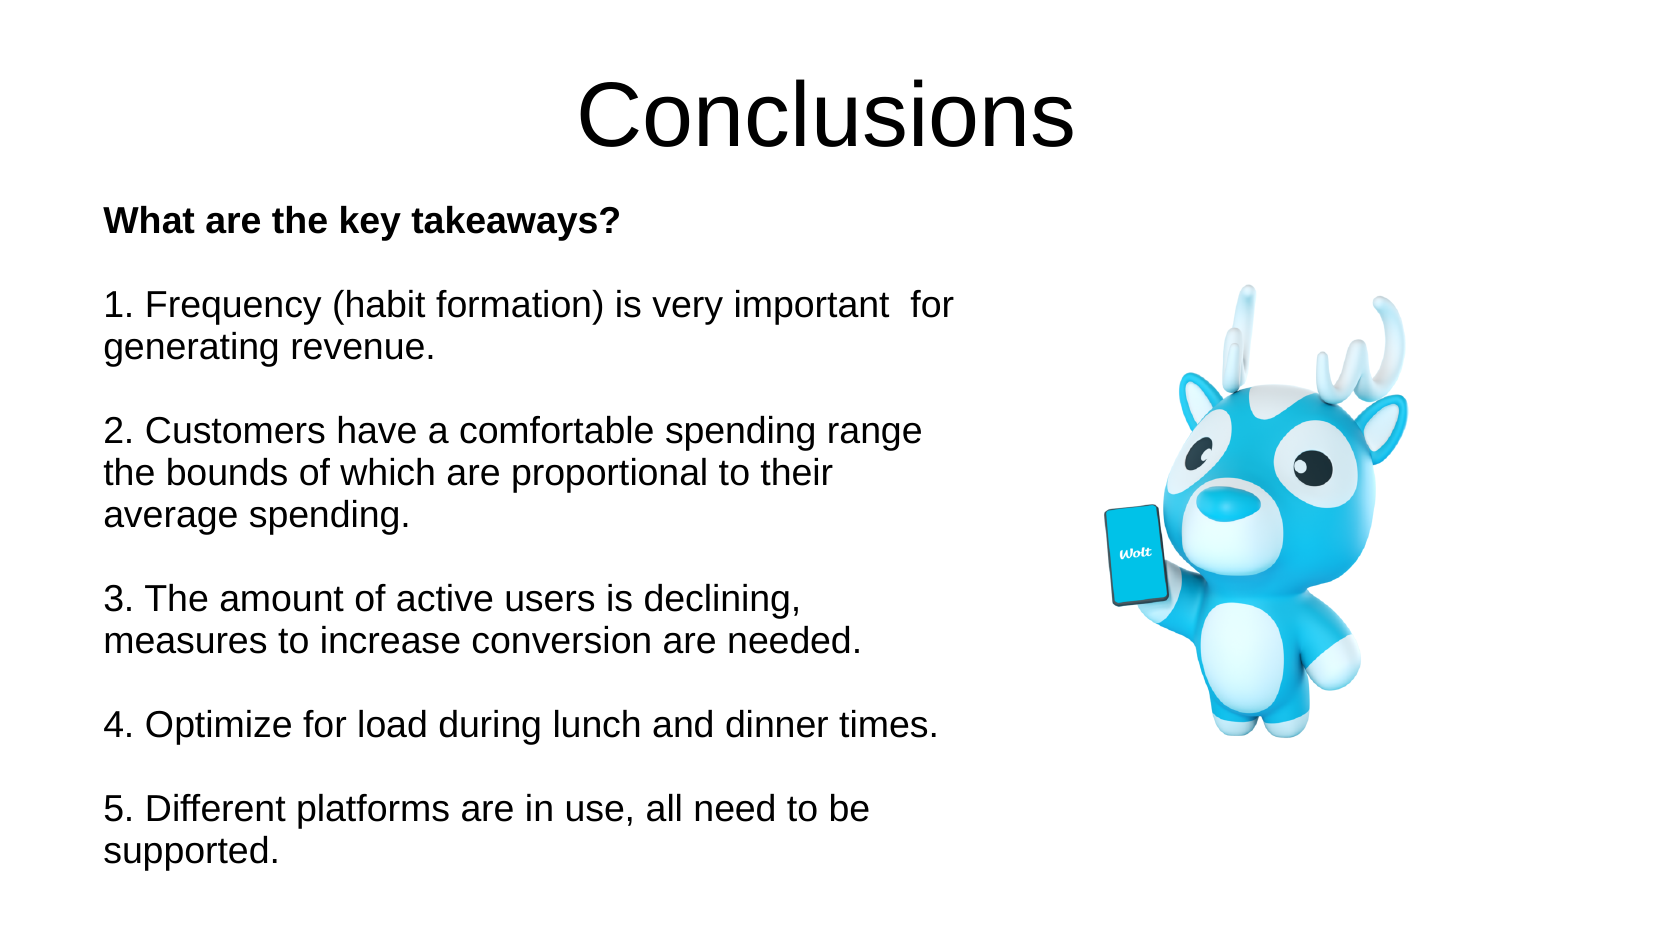

# Conclusions
What are the key takeaways?
1. Frequency (habit formation) is very important for generating revenue.
2. Customers have a comfortable spending range the bounds of which are proportional to their average spending.
3. The amount of active users is declining, measures to increase conversion are needed.
4. Optimize for load during lunch and dinner times.
5. Different platforms are in use, all need to be supported.